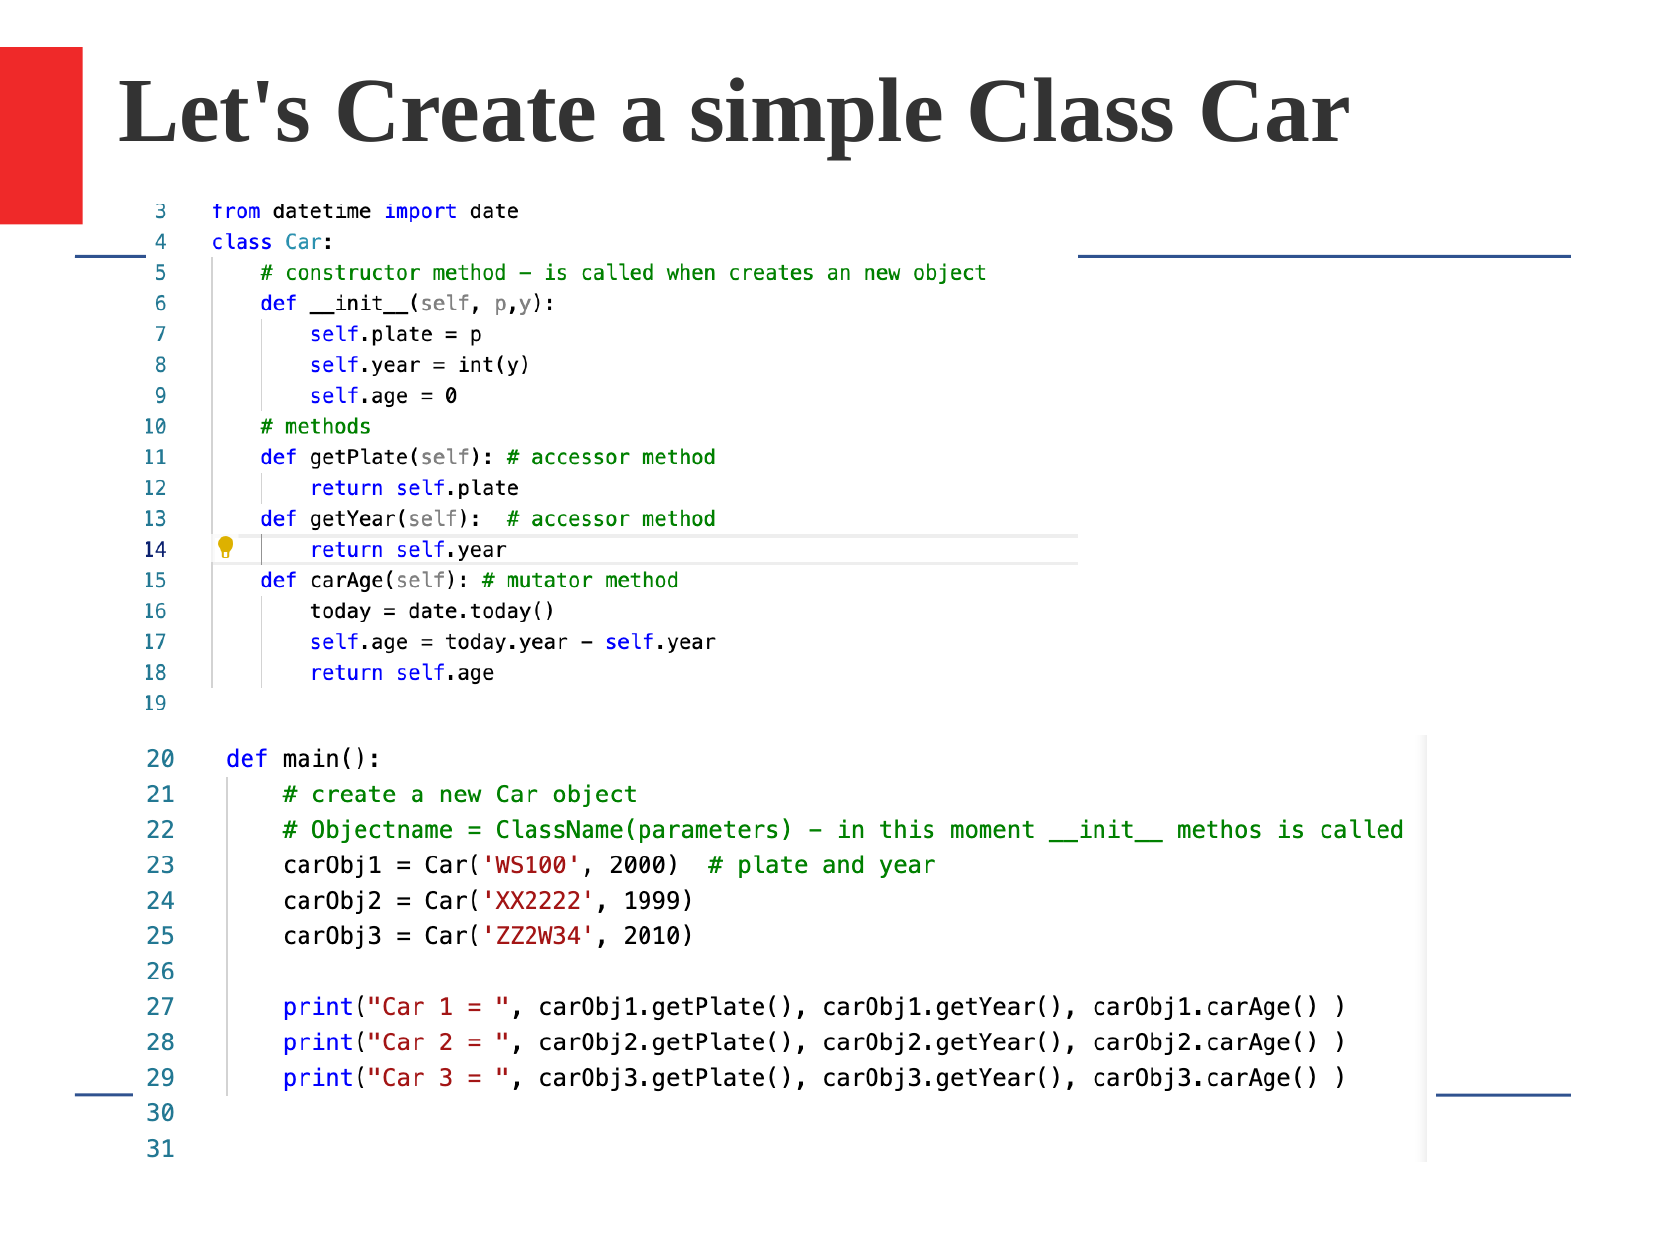

# Let's Create a simple Class Car